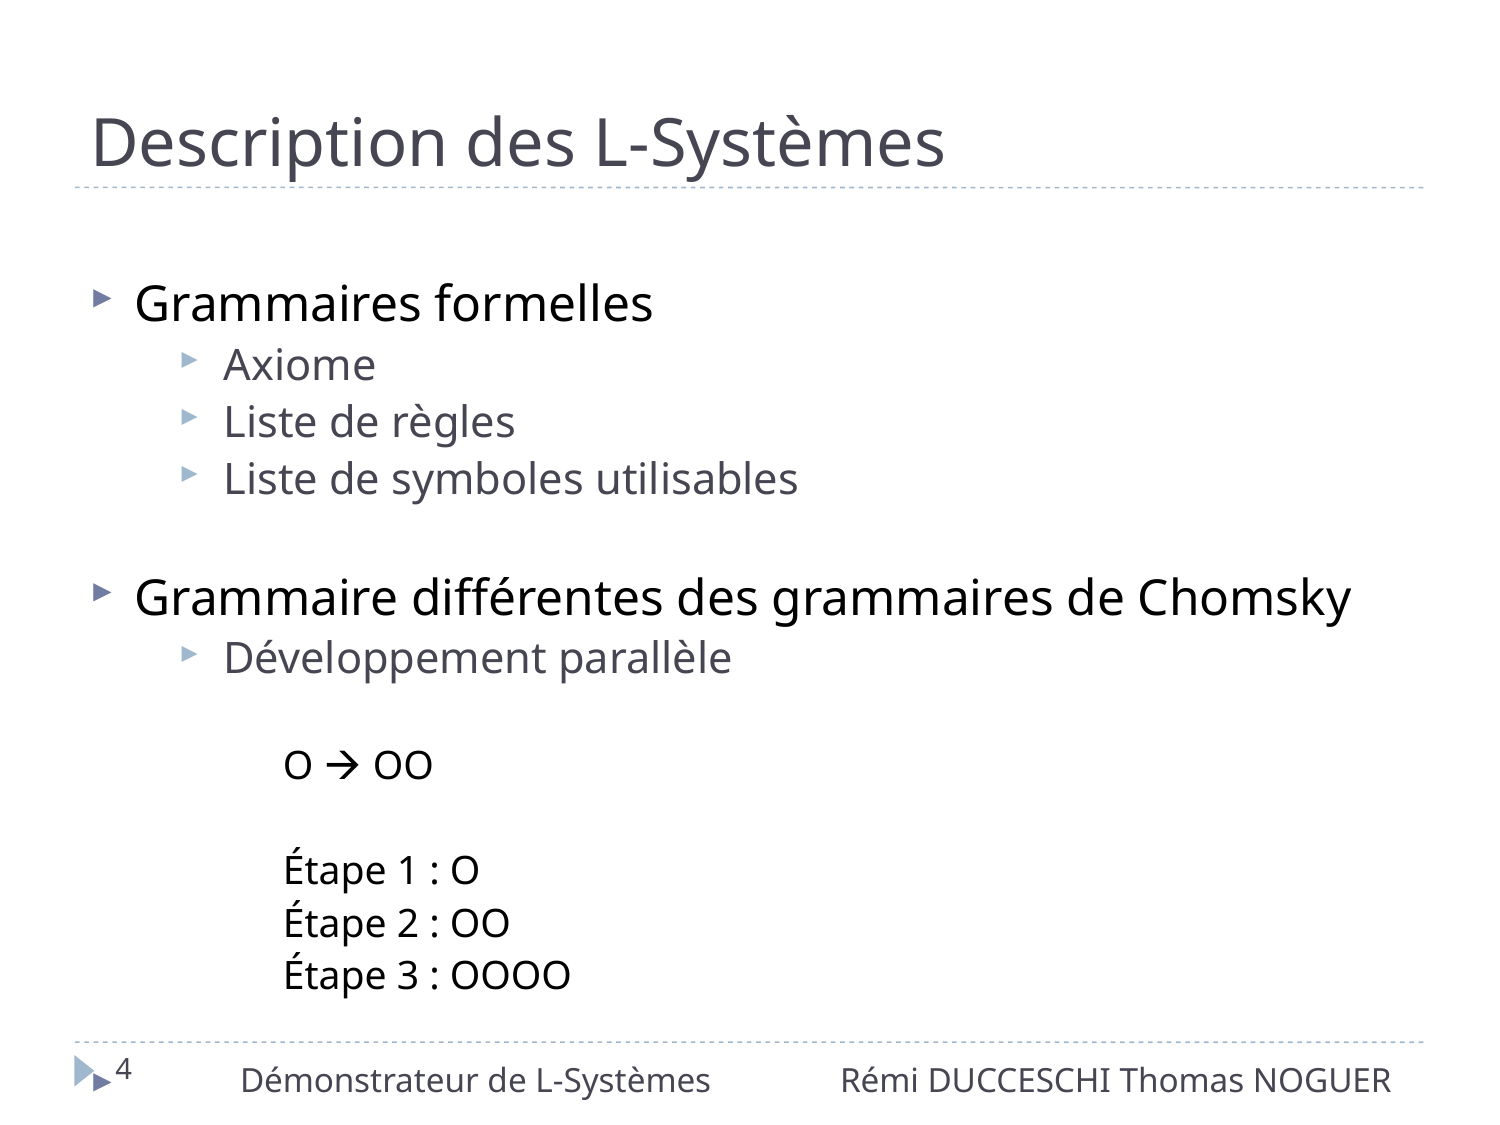

# Description des L-Systèmes
Grammaires formelles
Axiome
Liste de règles
Liste de symboles utilisables
Grammaire différentes des grammaires de Chomsky
Développement parallèle
O  OO
Étape 1 : O
Étape 2 : OO
Étape 3 : OOOO
Démonstrateur de L-Systèmes
Rémi DUCCESCHI Thomas NOGUER